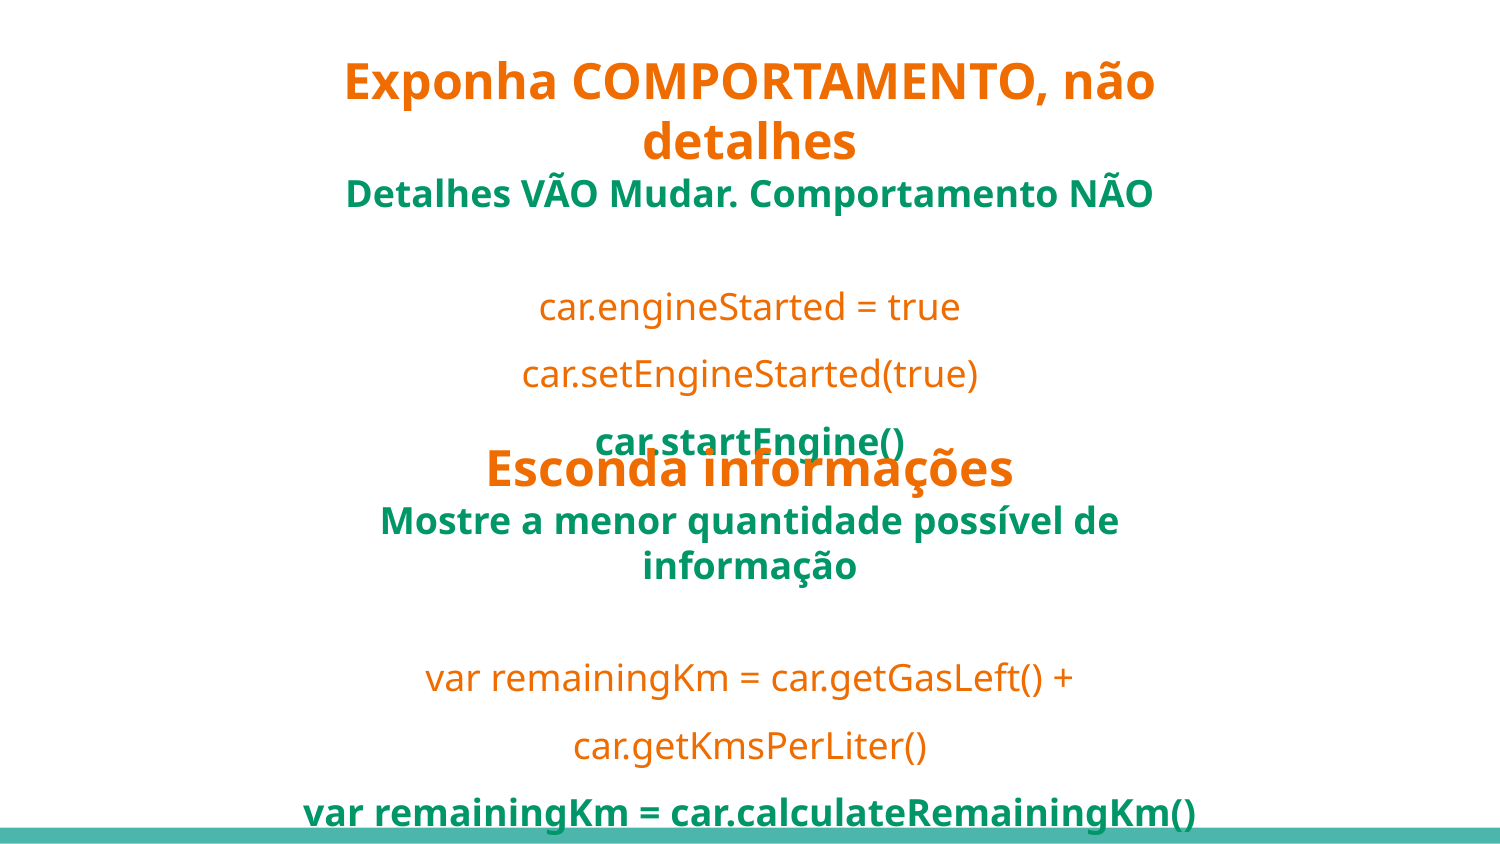

Exponha COMPORTAMENTO, não detalhes
Detalhes VÃO Mudar. Comportamento NÃO
car.engineStarted = true
car.setEngineStarted(true)
car.startEngine()
Esconda informações
Mostre a menor quantidade possível de informação
var remainingKm = car.getGasLeft() + car.getKmsPerLiter()
var remainingKm = car.calculateRemainingKm()